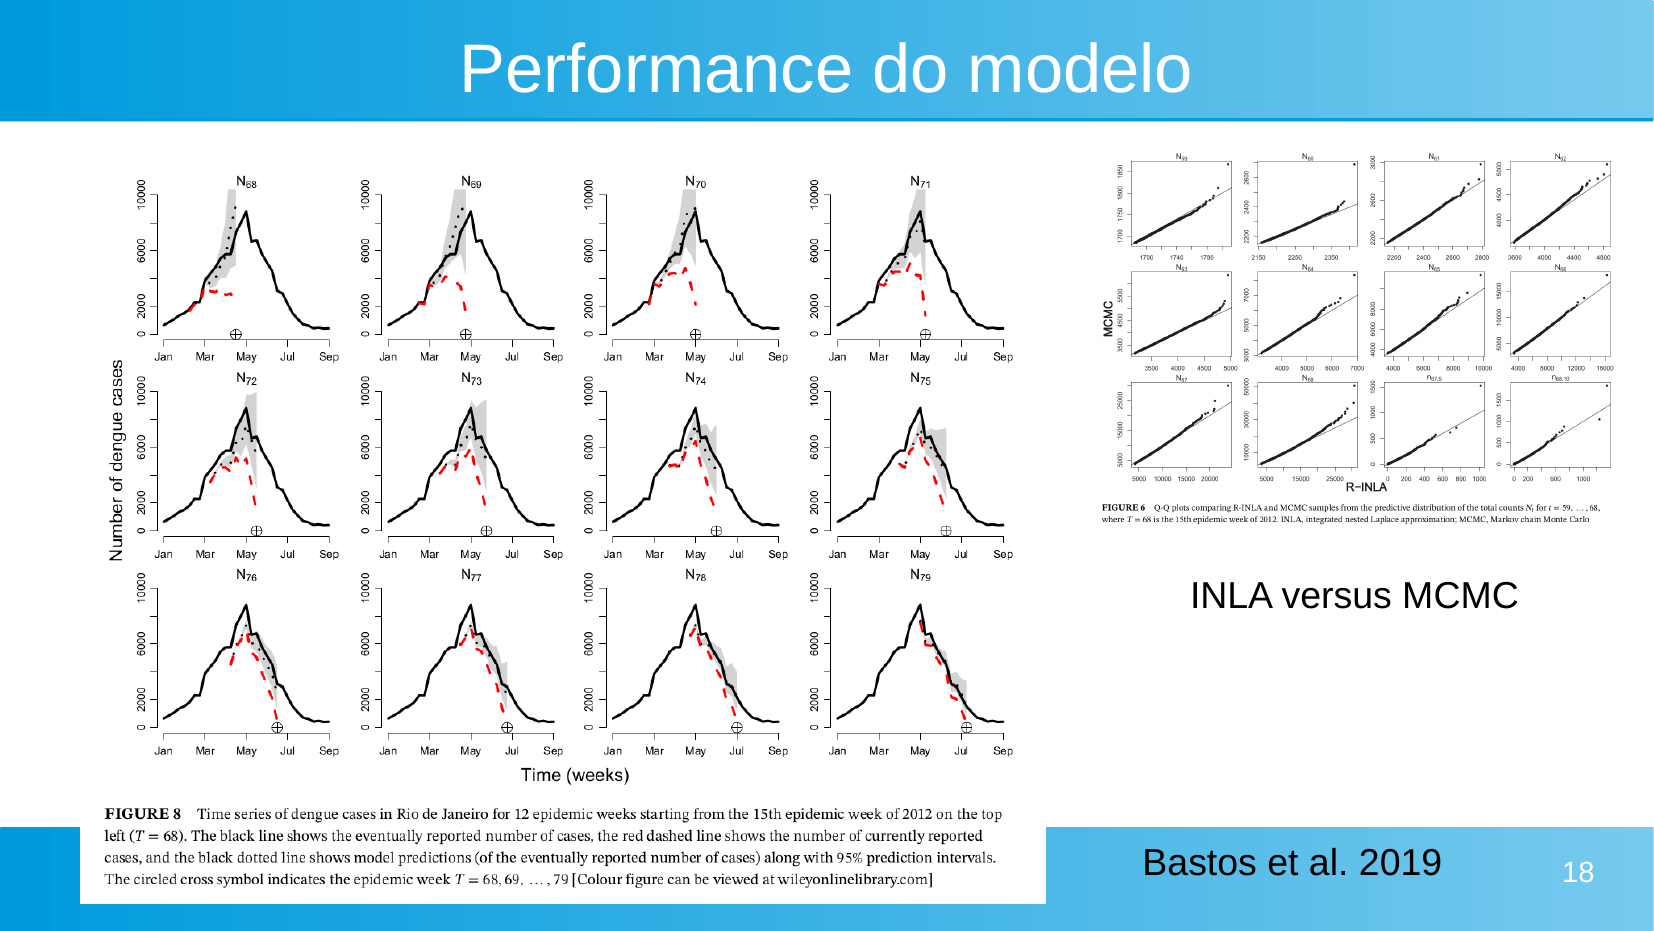

# Performance do modelo
INLA versus MCMC
Bastos et al. 2019
18